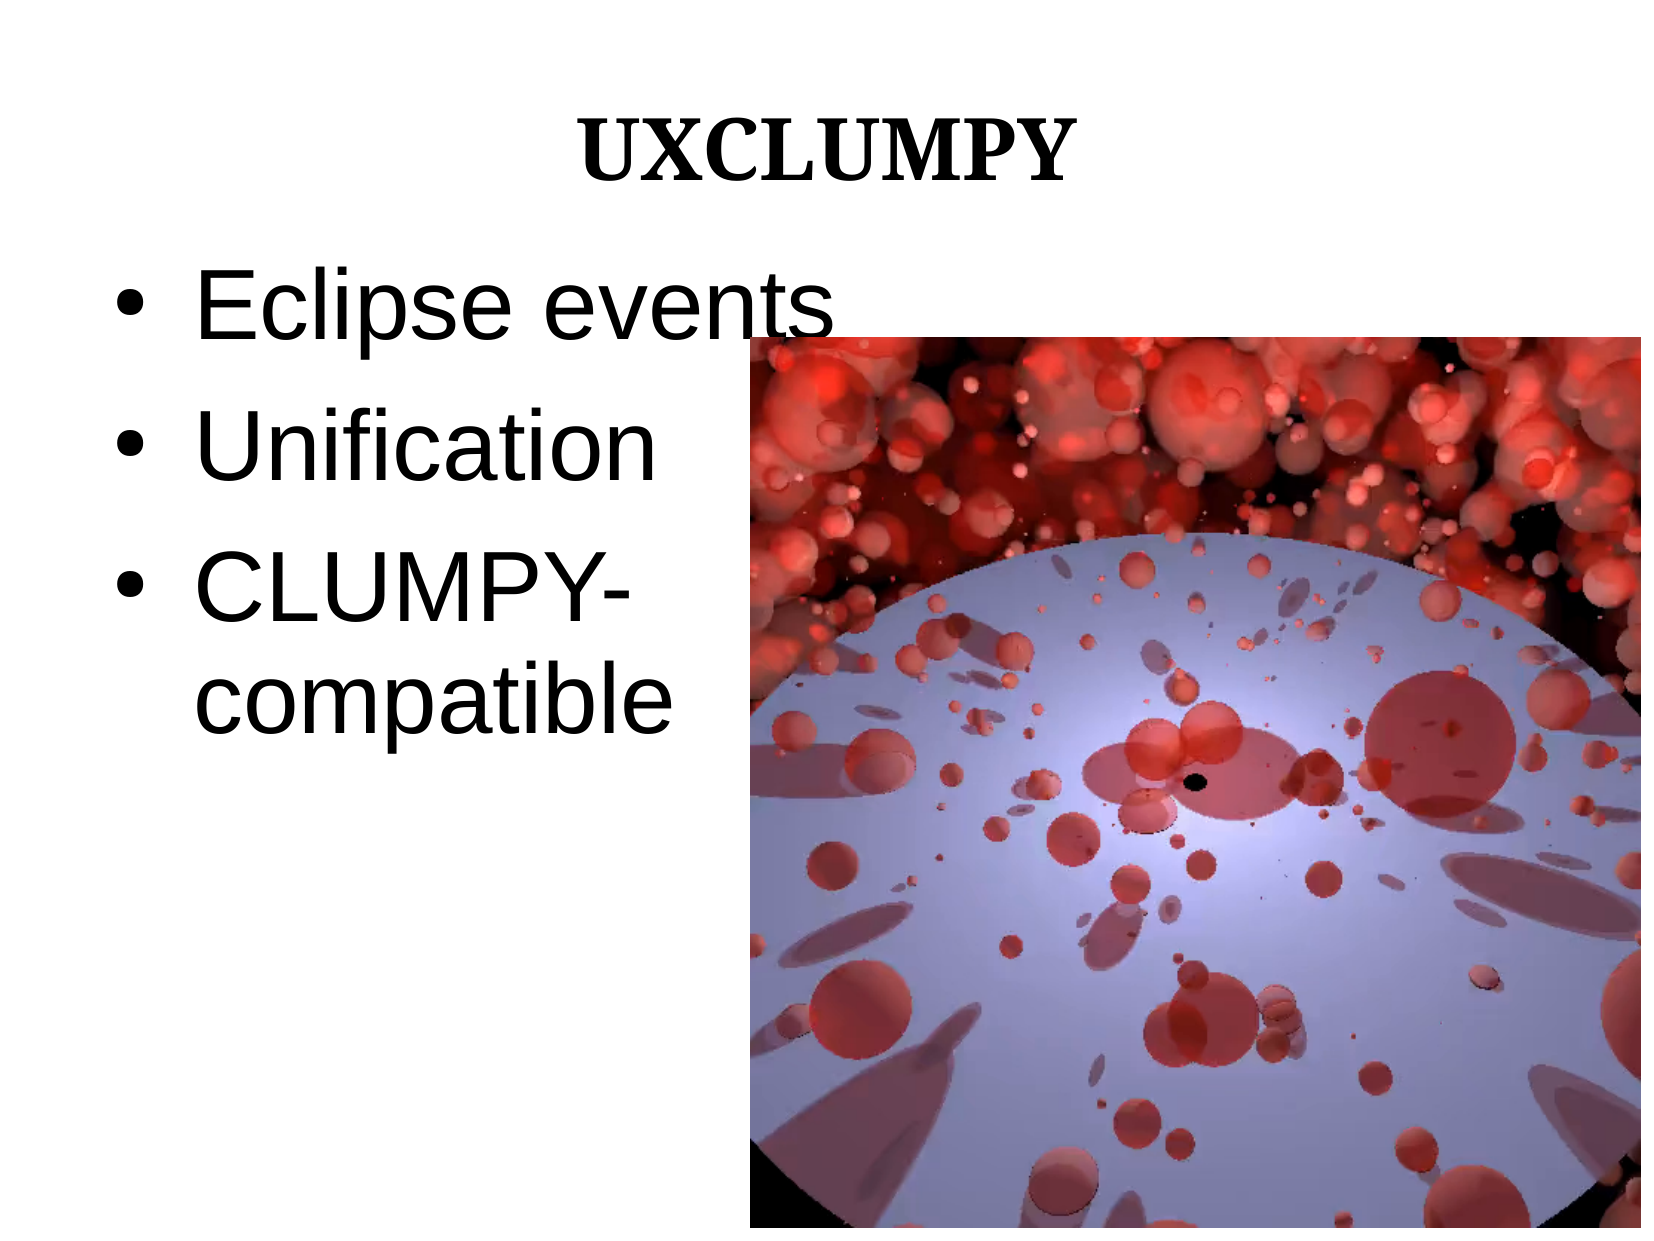

UXCLUMPY
# Eclipse events
 Unification
 CLUMPY-
 compatible